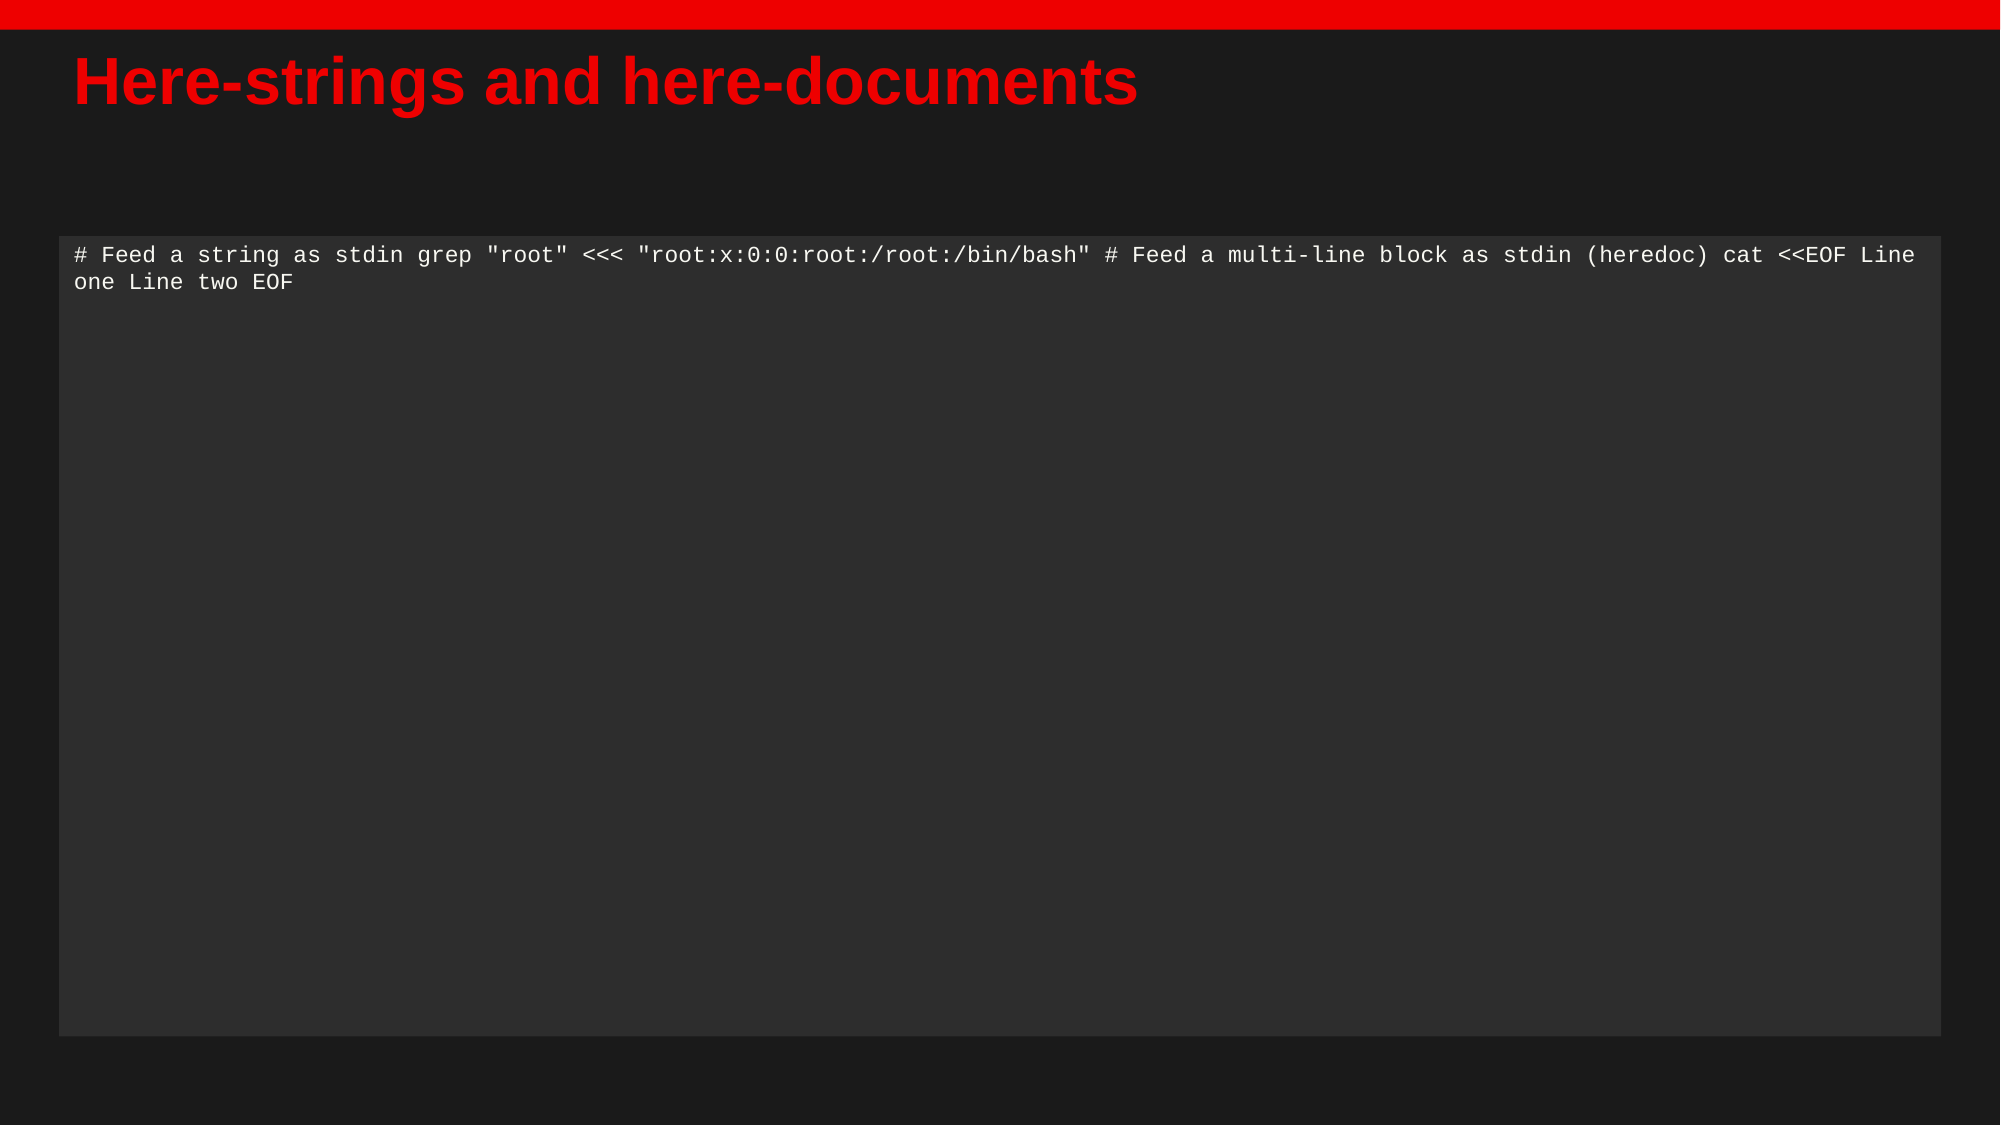

Here-strings and here-documents
# Feed a string as stdin grep "root" <<< "root:x:0:0:root:/root:/bin/bash" # Feed a multi-line block as stdin (heredoc) cat <<EOF Line one Line two EOF